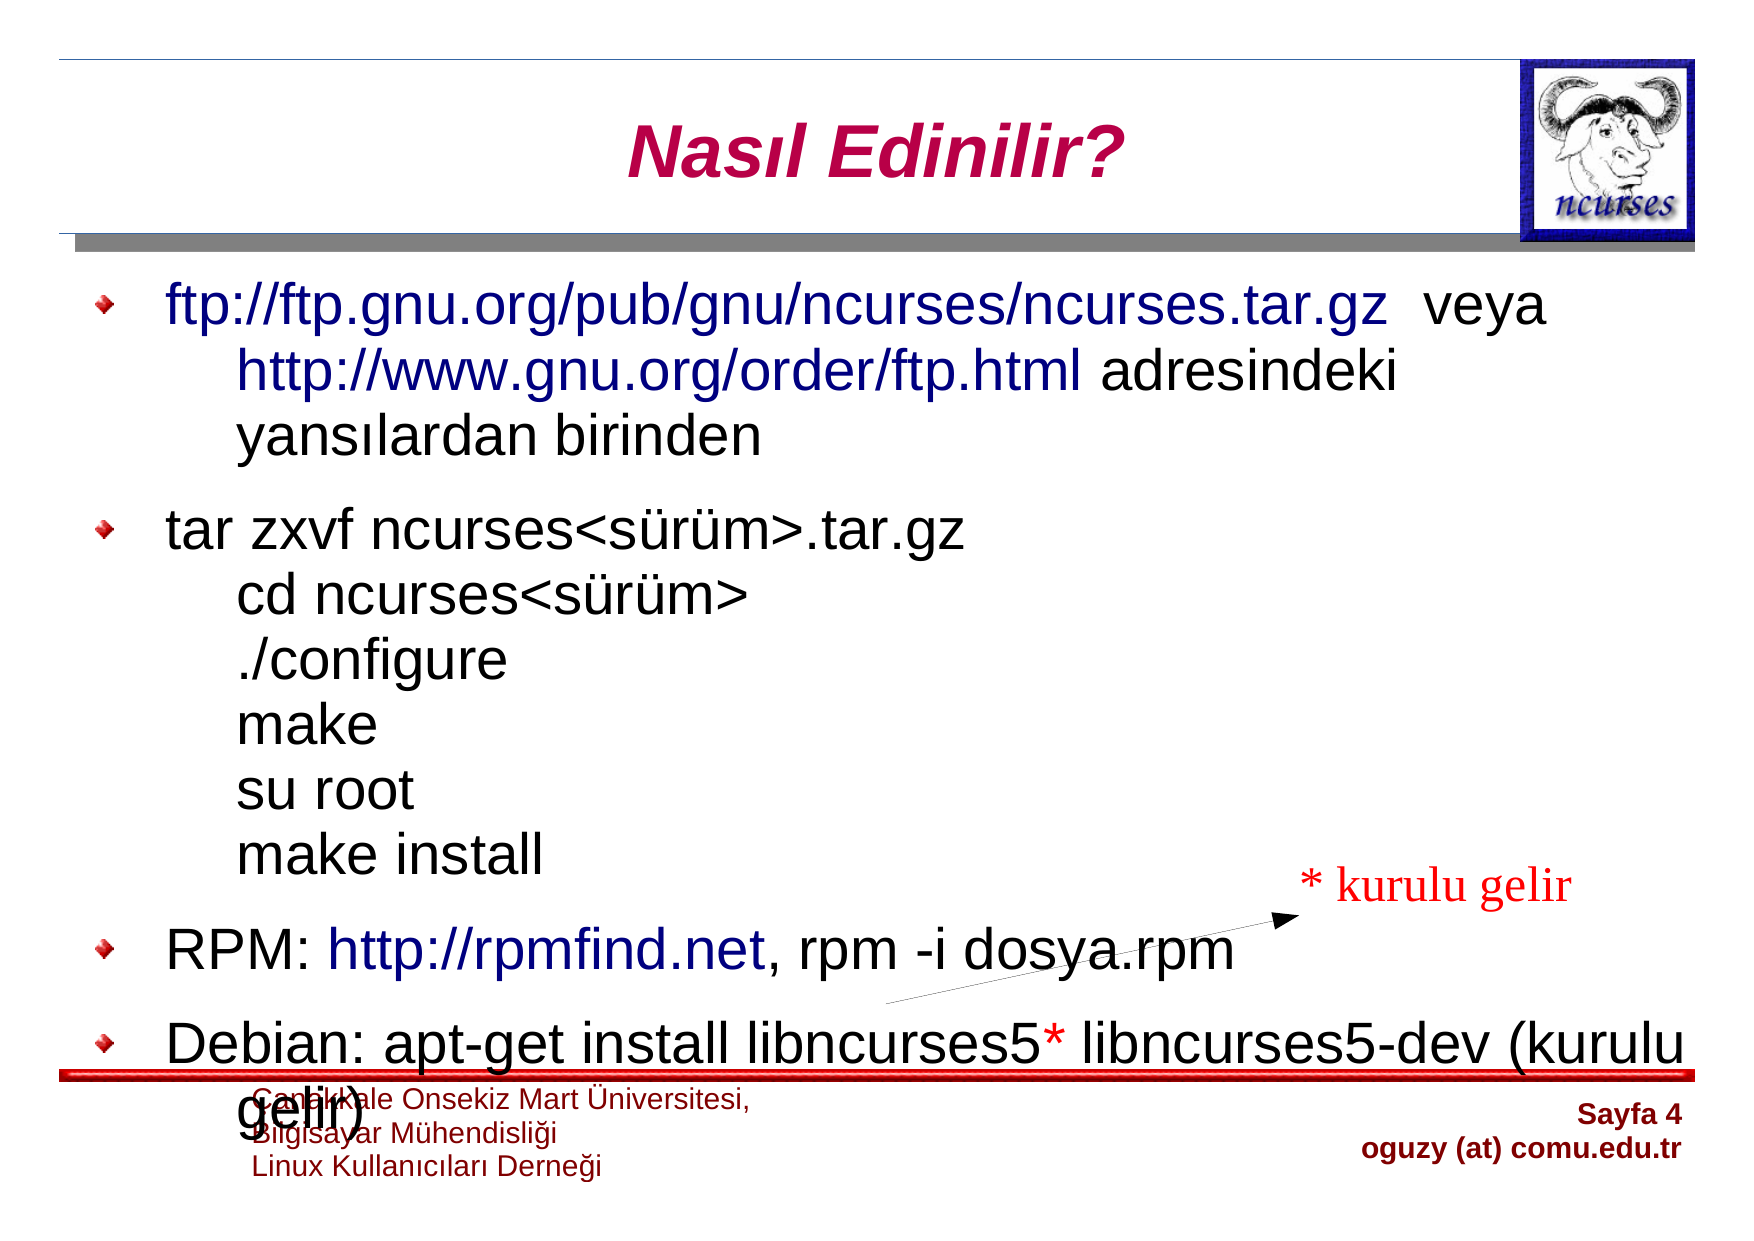

# Nasıl Edinilir?
ftp://ftp.gnu.org/pub/gnu/ncurses/ncurses.tar.gz veya http://www.gnu.org/order/ftp.html adresindeki yansılardan birinden
tar zxvf ncurses<sürüm>.tar.gz
cd ncurses<sürüm>
./configure
make
su root
make install
RPM: http://rpmfind.net, rpm -i dosya.rpm
Debian: apt-get install libncurses5* libncurses5-dev (kurulu gelir)
* kurulu gelir